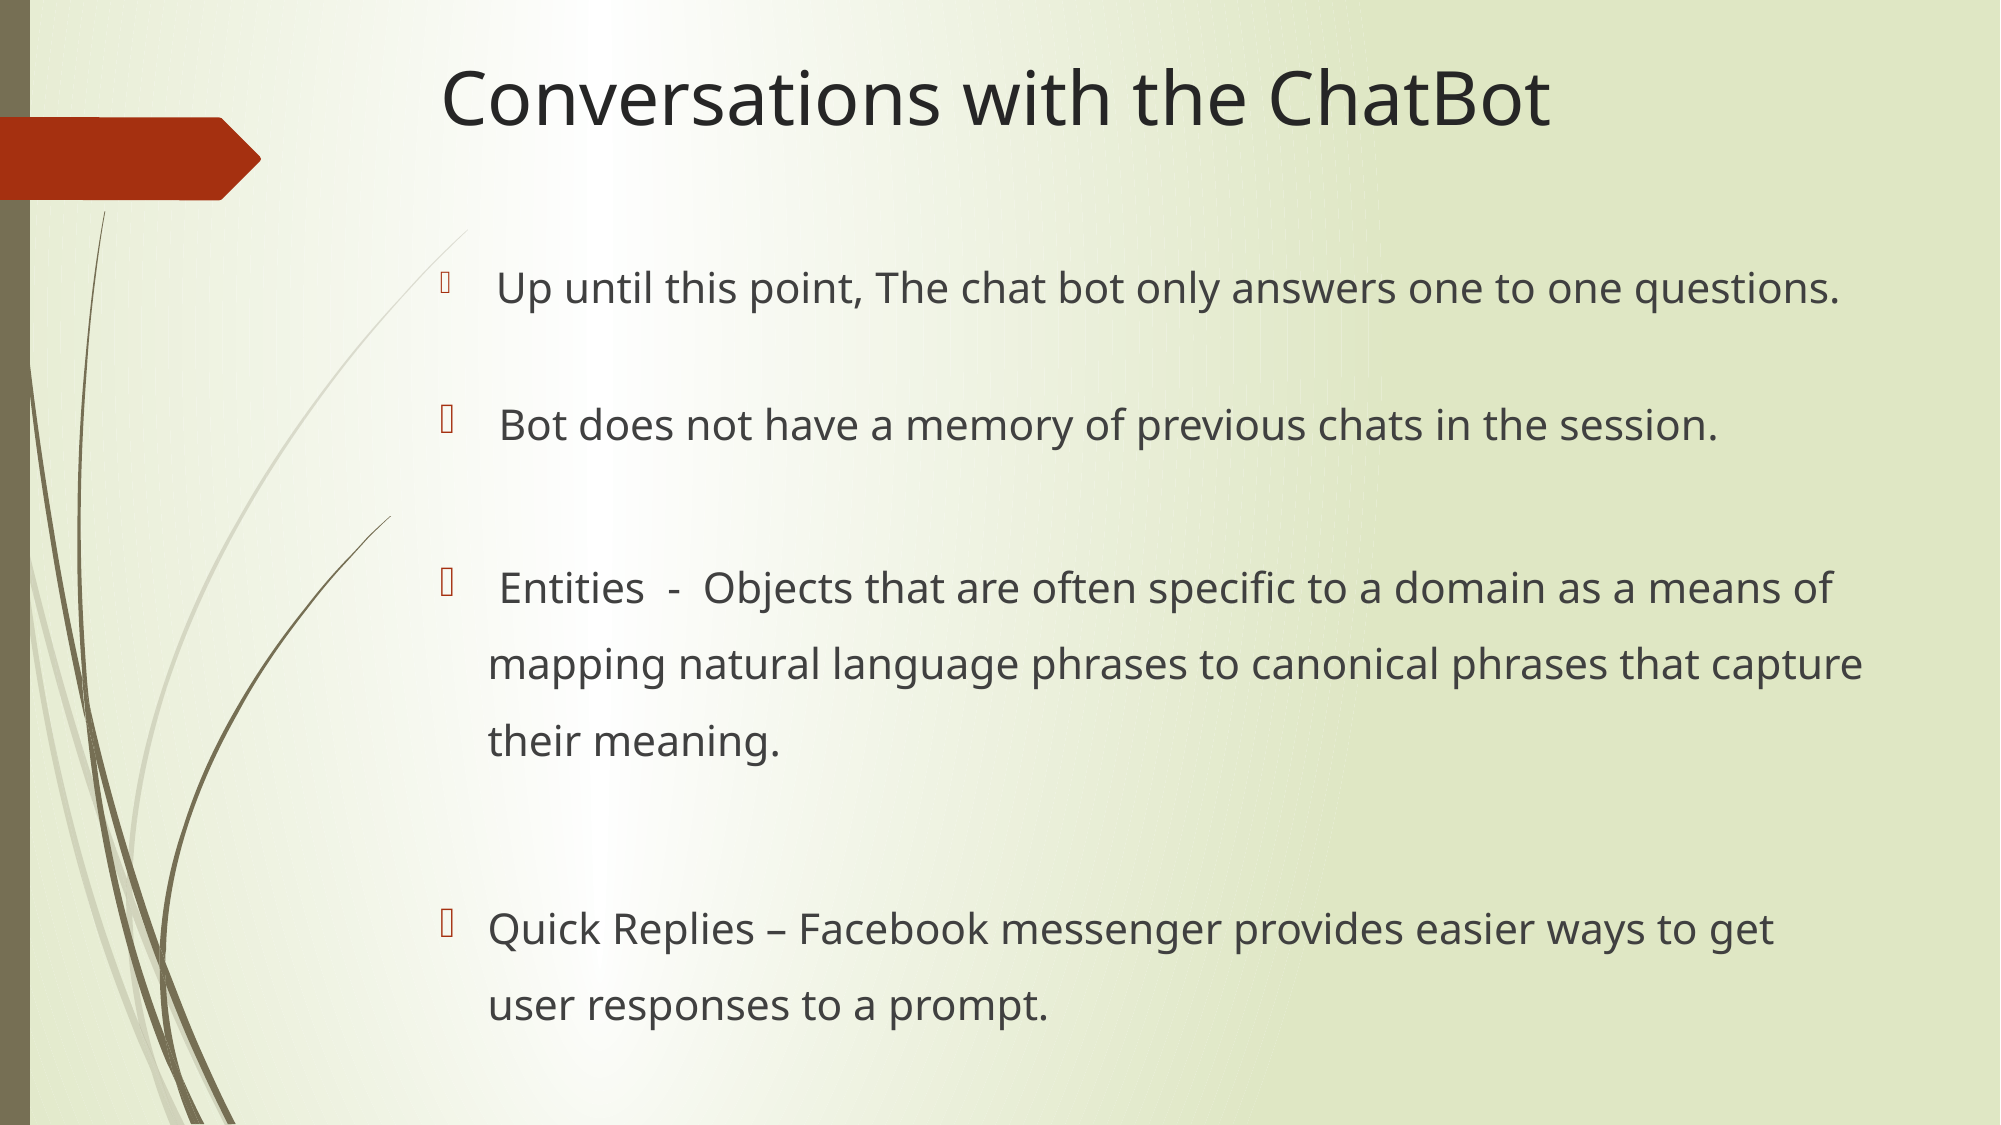

# Conversations with the ChatBot
 Up until this point, The chat bot only answers one to one questions.
 Bot does not have a memory of previous chats in the session.
 Entities - Objects that are often specific to a domain as a means of mapping natural language phrases to canonical phrases that capture their meaning.
Quick Replies – Facebook messenger provides easier ways to get user responses to a prompt.